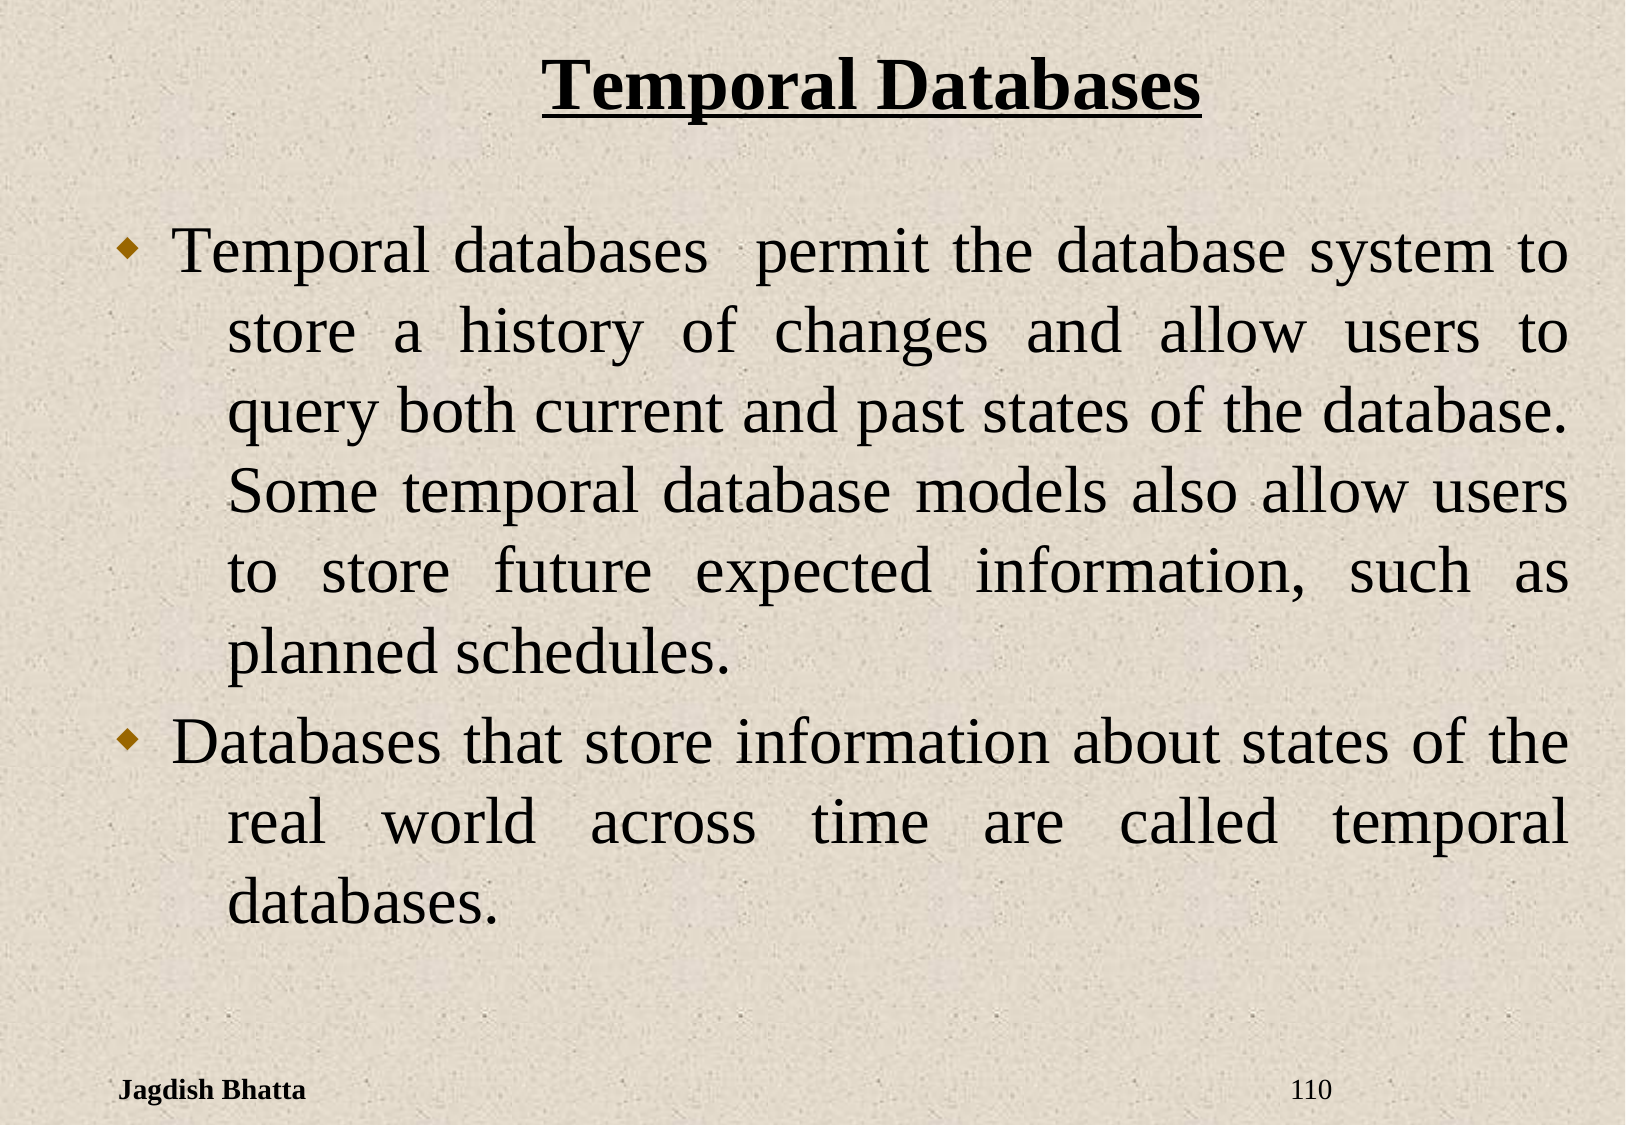

# Temporal Databases
Temporal databases permit the database system to store a history of changes and allow users to query both current and past states of the database. Some temporal database models also allow users to store future expected information, such as planned schedules.
Databases that store information about states of the real world across time are called temporal databases.
Jagdish Bhatta
109